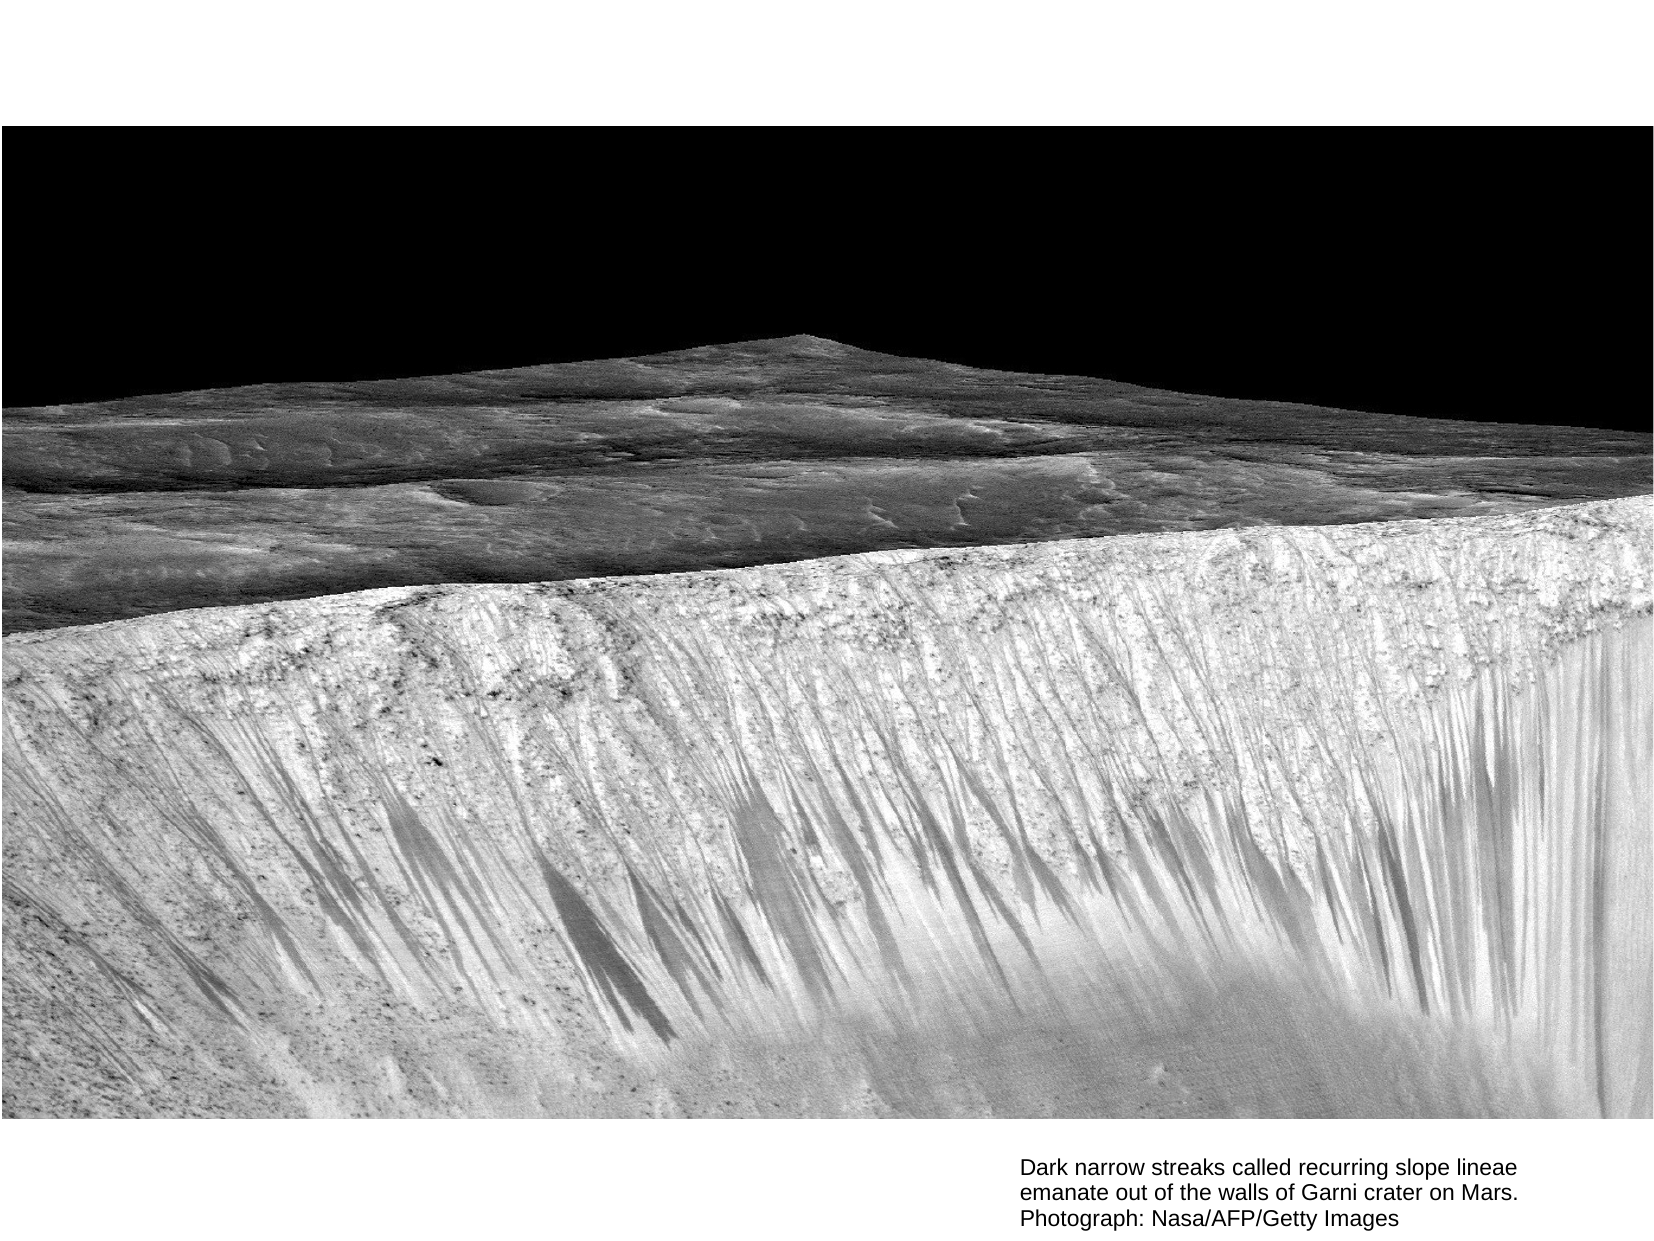

Dark narrow streaks called recurring slope lineae emanate out of the walls of Garni crater on Mars.
Photograph: Nasa/AFP/Getty Images